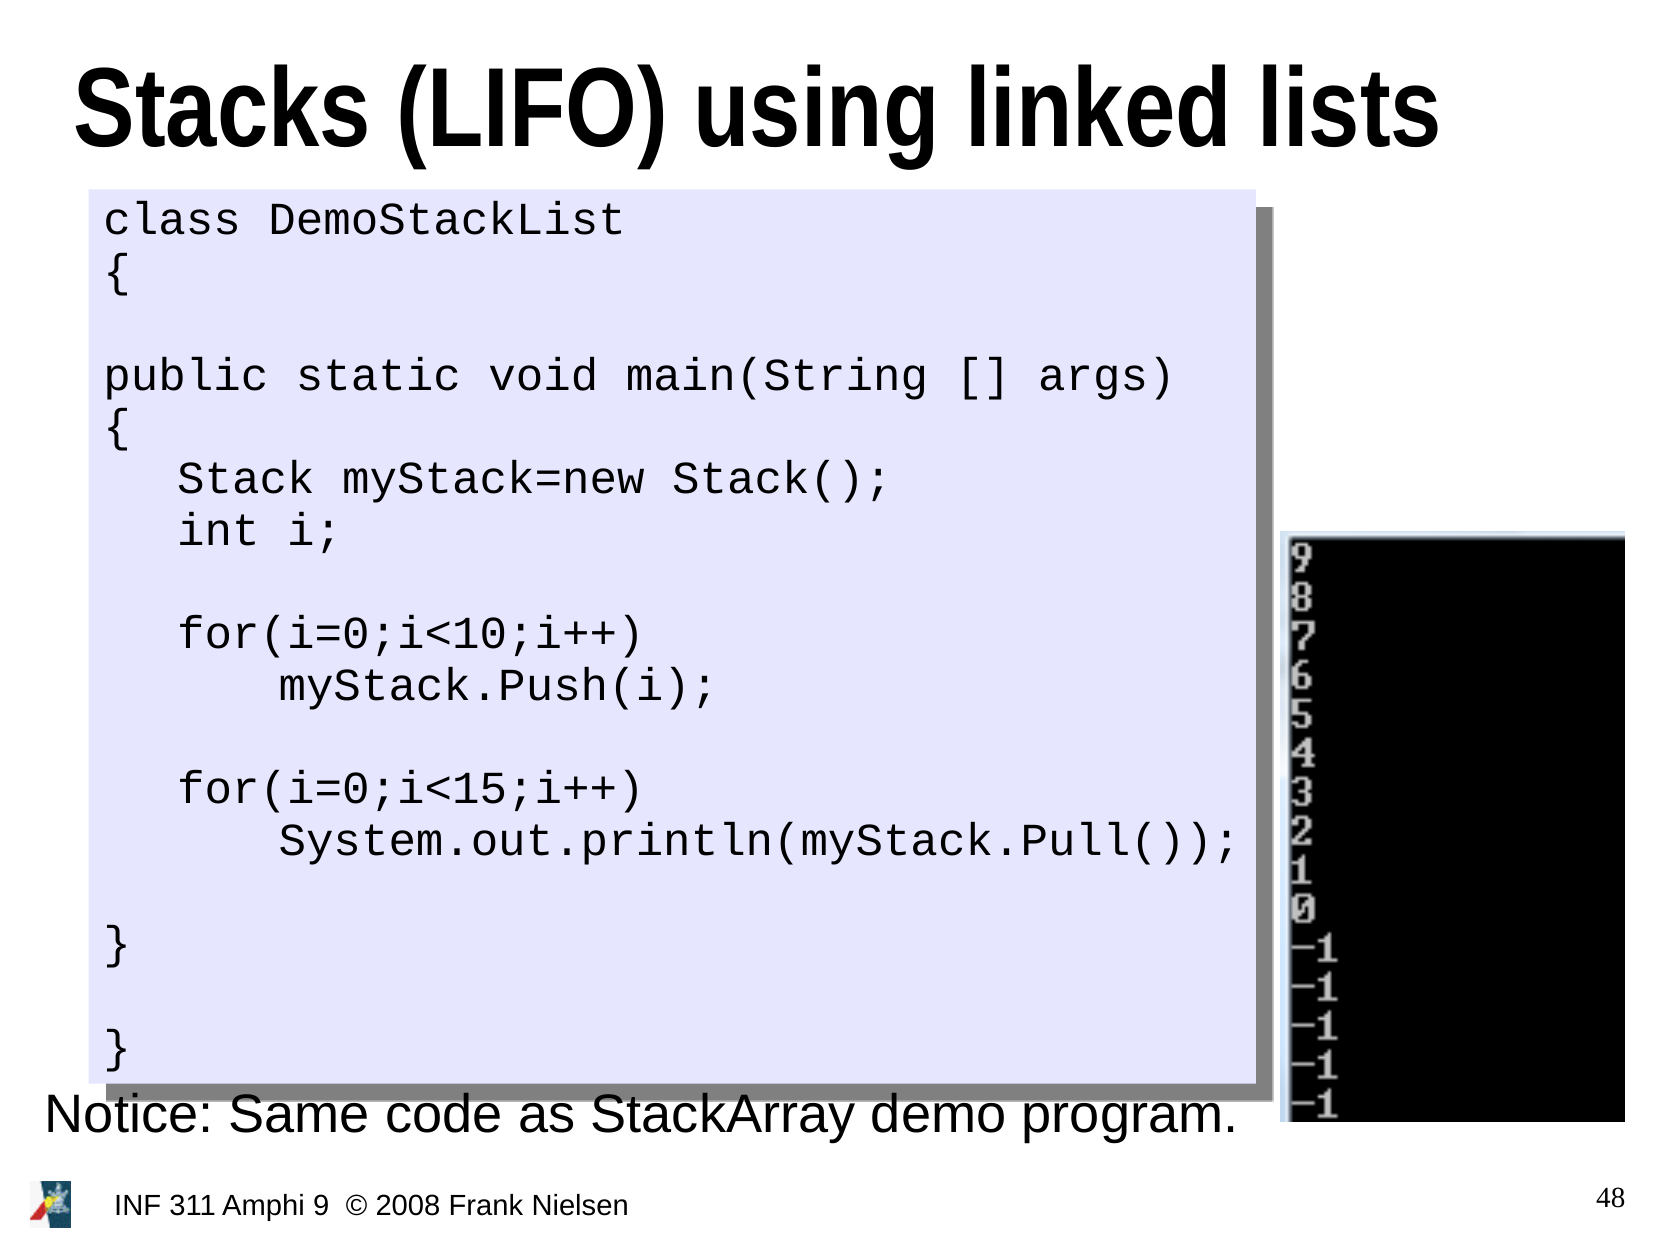

Stacks (LIFO) using linked lists
class DemoStackList
{
public static void main(String [] args)
{
	Stack myStack=new Stack();
	int i;
	for(i=0;i<10;i++)
		 myStack.Push(i);
	for(i=0;i<15;i++)
		 System.out.println(myStack.Pull());
}
}
Notice: Same code as StackArray demo program.